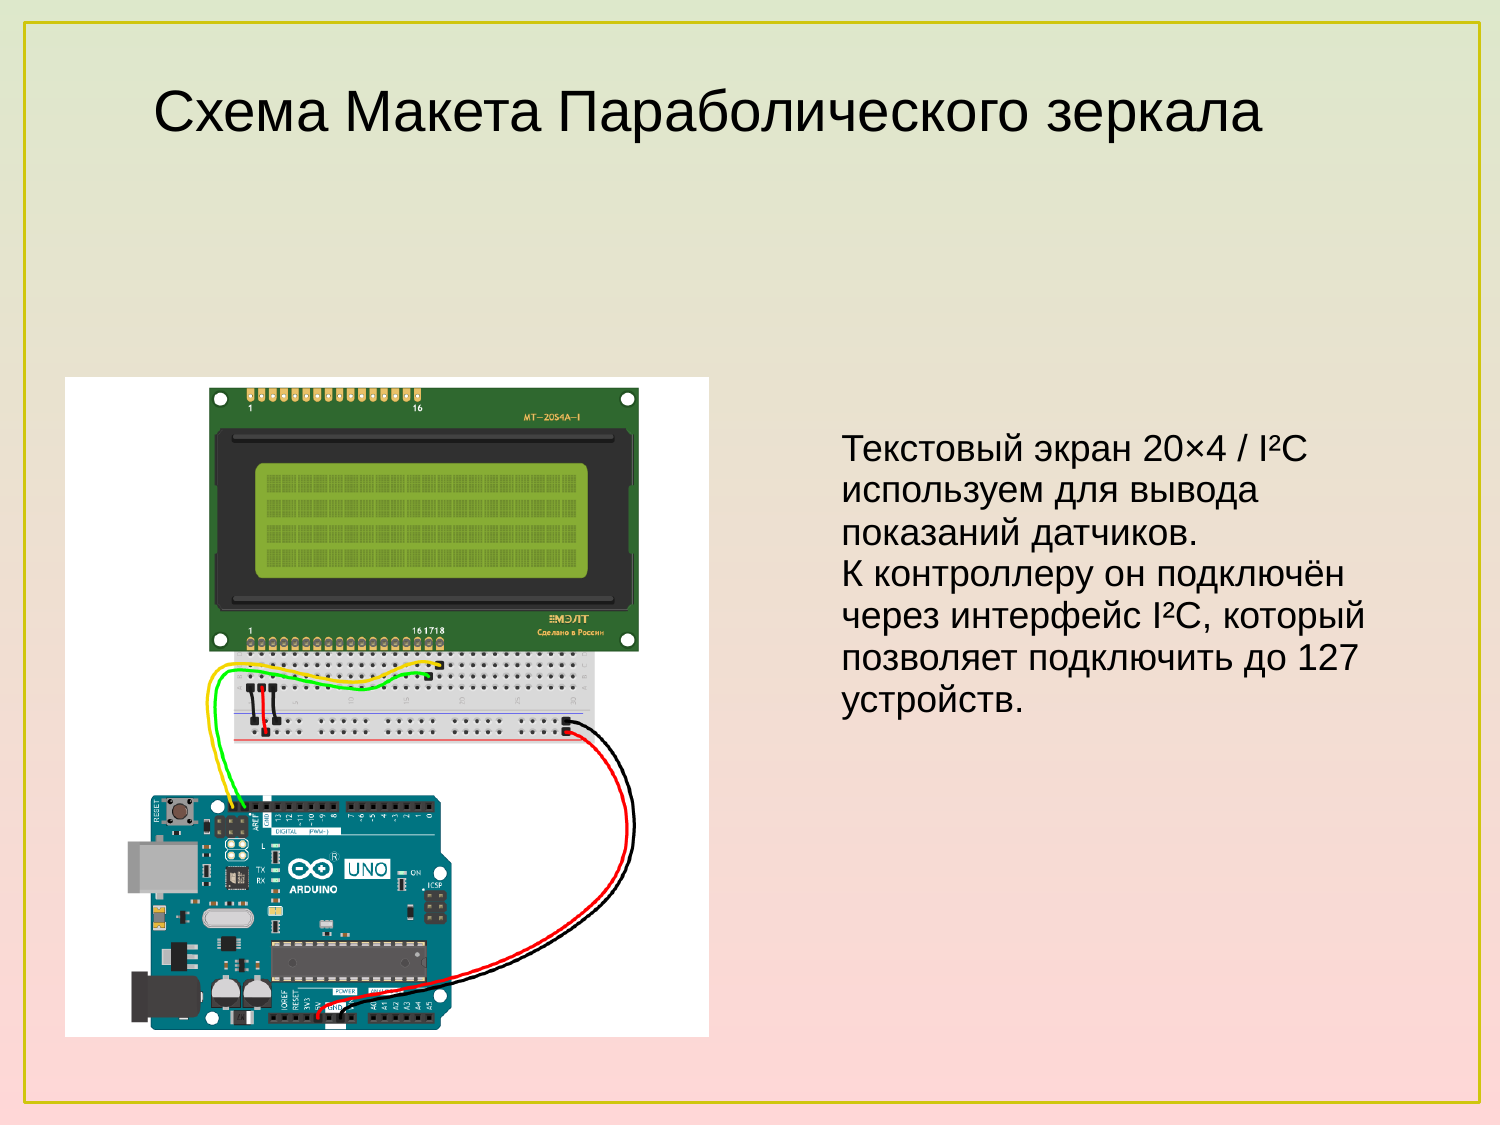

Схема Макета Параболического зеркала
Текстовый экран 20×4 / I²C используем для вывода показаний датчиков.
К контроллеру он подключён через интерфейс I²C, который позволяет подключить до 127 устройств.